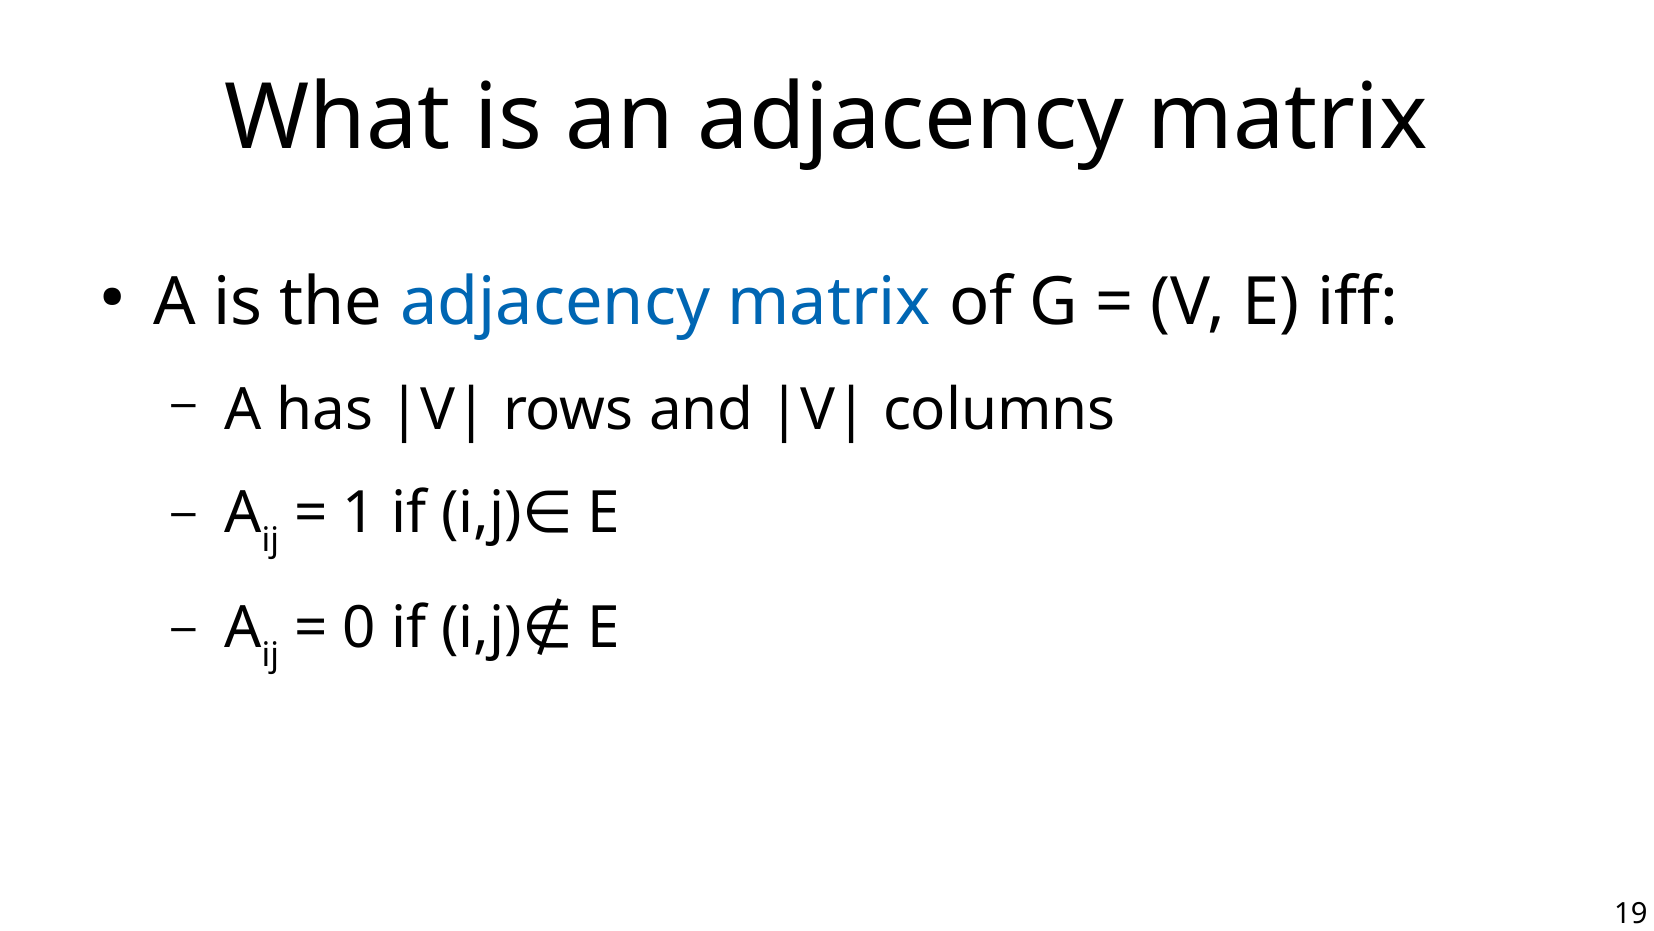

# What is an adjacency matrix
A is the adjacency matrix of G = (V, E) iff:
A has |V| rows and |V| columns
Aij = 1 if (i,j)∈ E
Aij = 0 if (i,j)∉ E
19